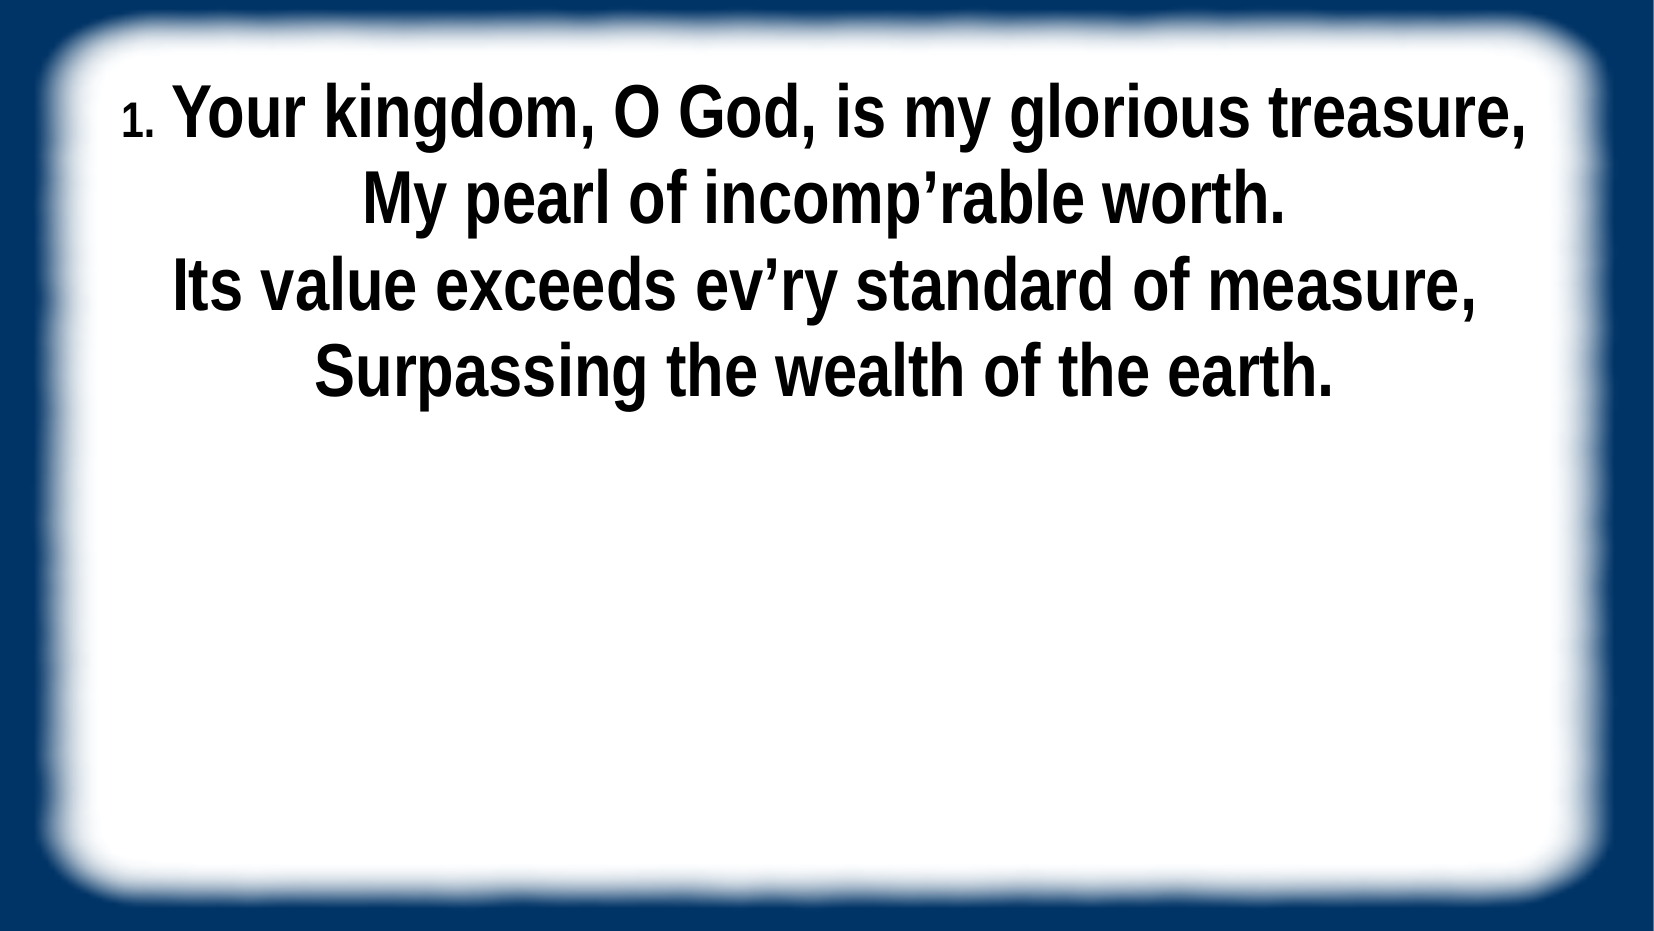

1. Your kingdom, O God, is my glorious treasure,
My pearl of incomp’rable worth.
Its value exceeds ev’ry standard of measure,
Surpassing the wealth of the earth.